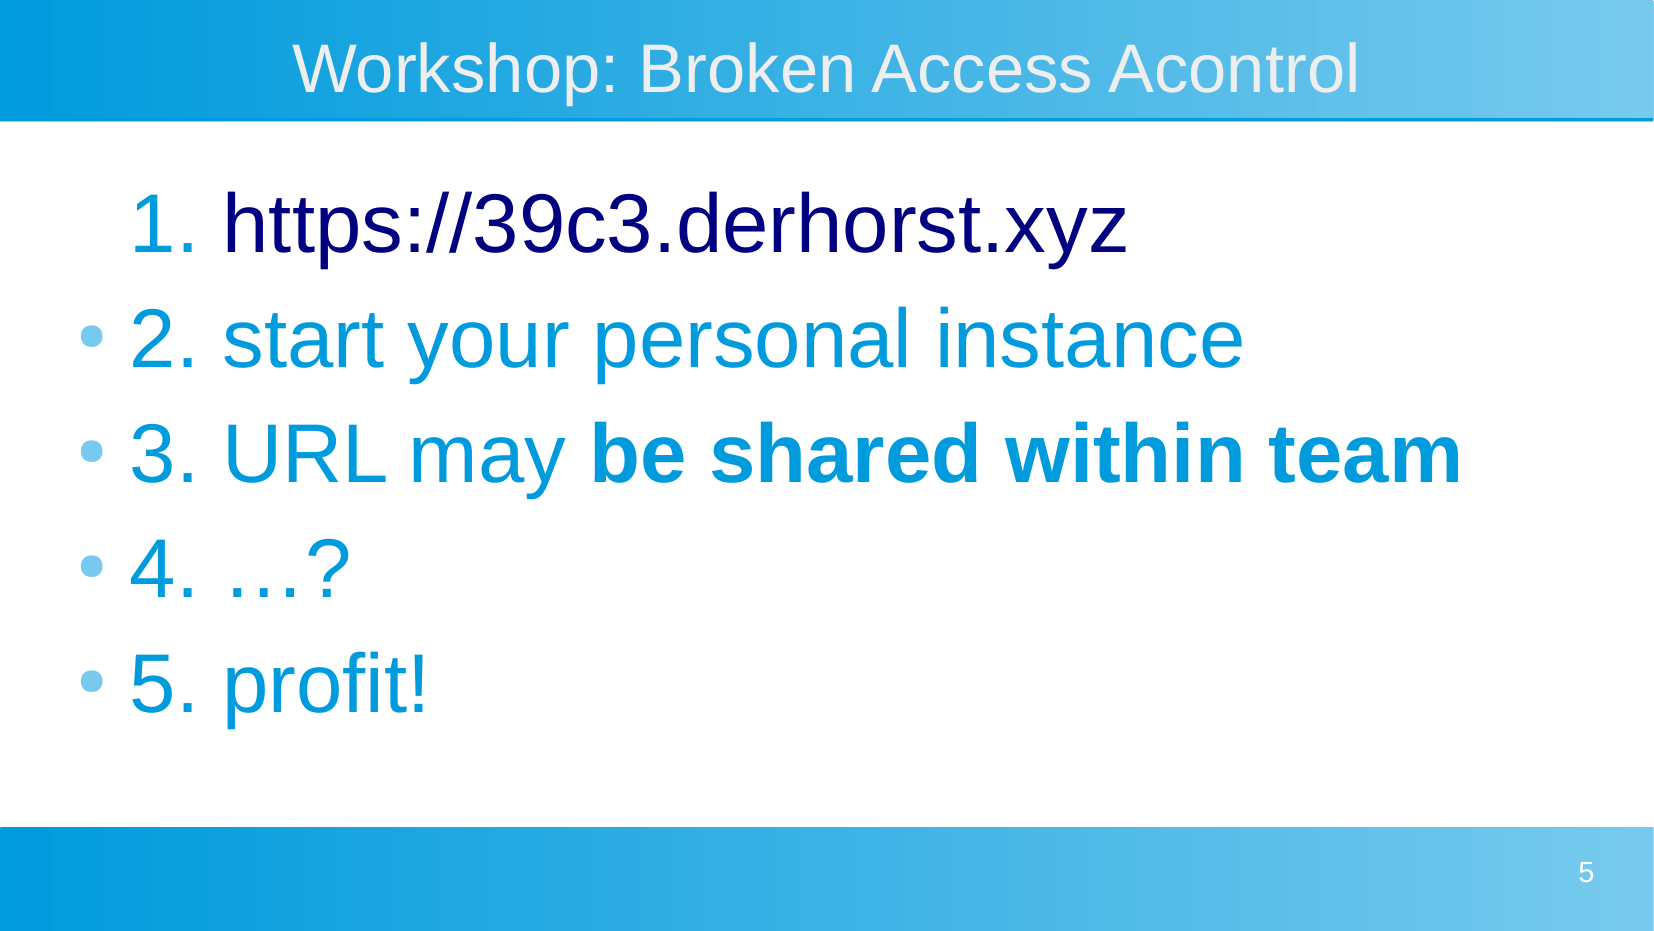

# Workshop: Broken Access Acontrol
1. https://39c3.derhorst.xyz
2. start your personal instance
3. URL may be shared within team
4. …?
5. profit!
5